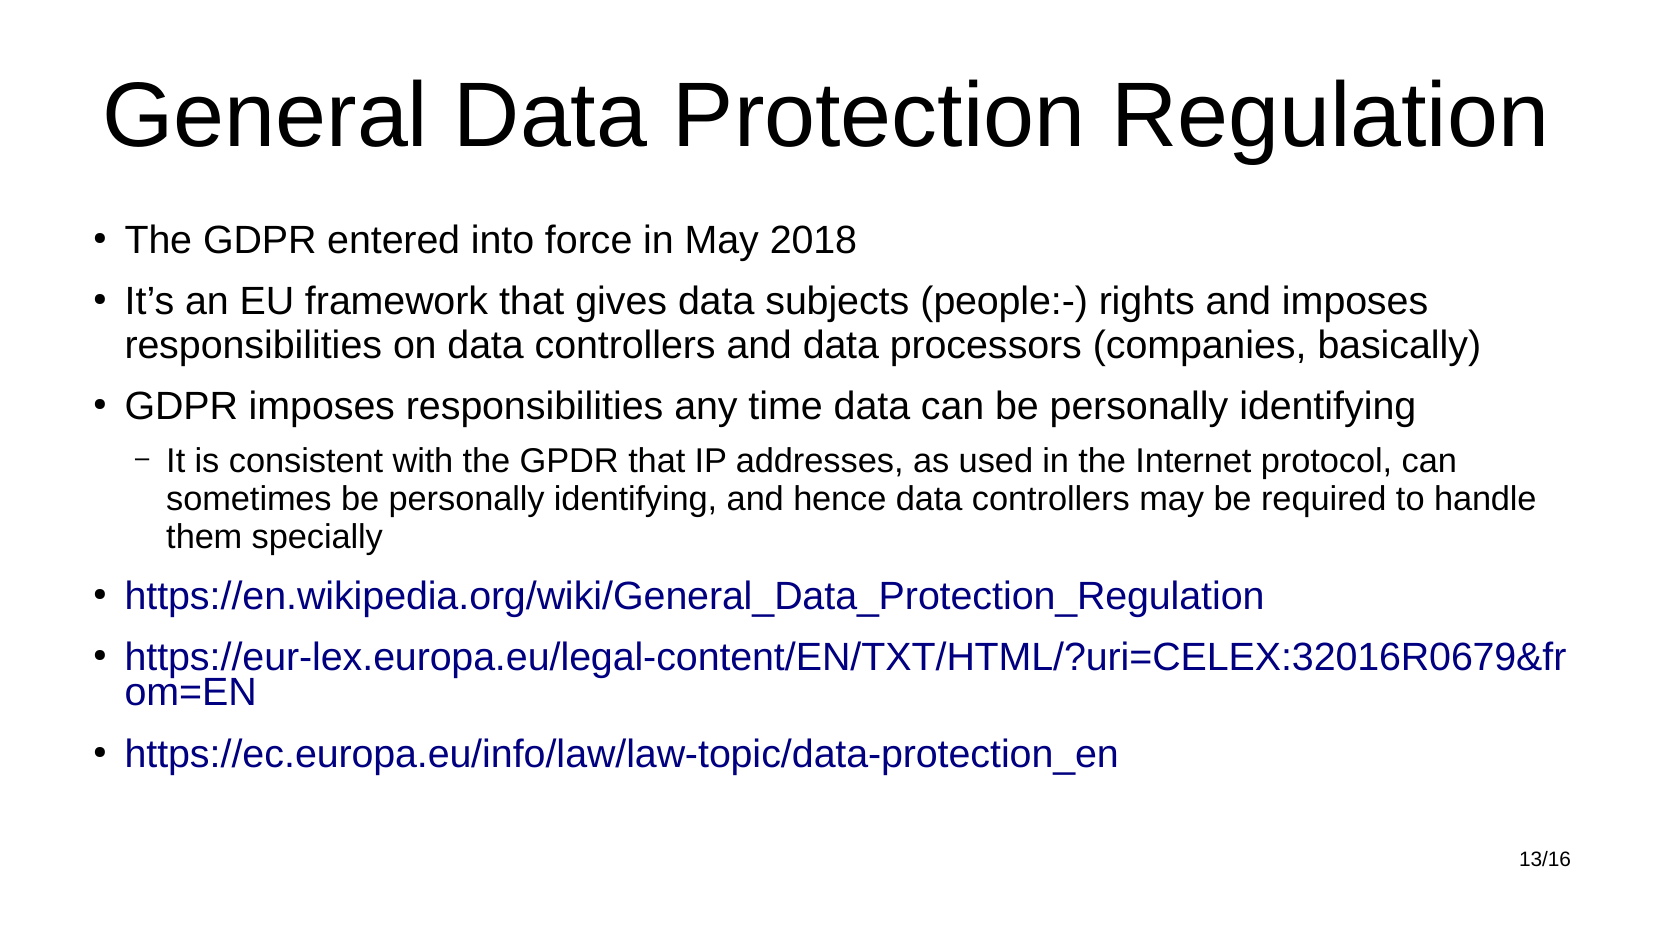

# General Data Protection Regulation
The GDPR entered into force in May 2018
It’s an EU framework that gives data subjects (people:-) rights and imposes responsibilities on data controllers and data processors (companies, basically)
GDPR imposes responsibilities any time data can be personally identifying
It is consistent with the GPDR that IP addresses, as used in the Internet protocol, can sometimes be personally identifying, and hence data controllers may be required to handle them specially
https://en.wikipedia.org/wiki/General_Data_Protection_Regulation
https://eur-lex.europa.eu/legal-content/EN/TXT/HTML/?uri=CELEX:32016R0679&from=EN
https://ec.europa.eu/info/law/law-topic/data-protection_en
13